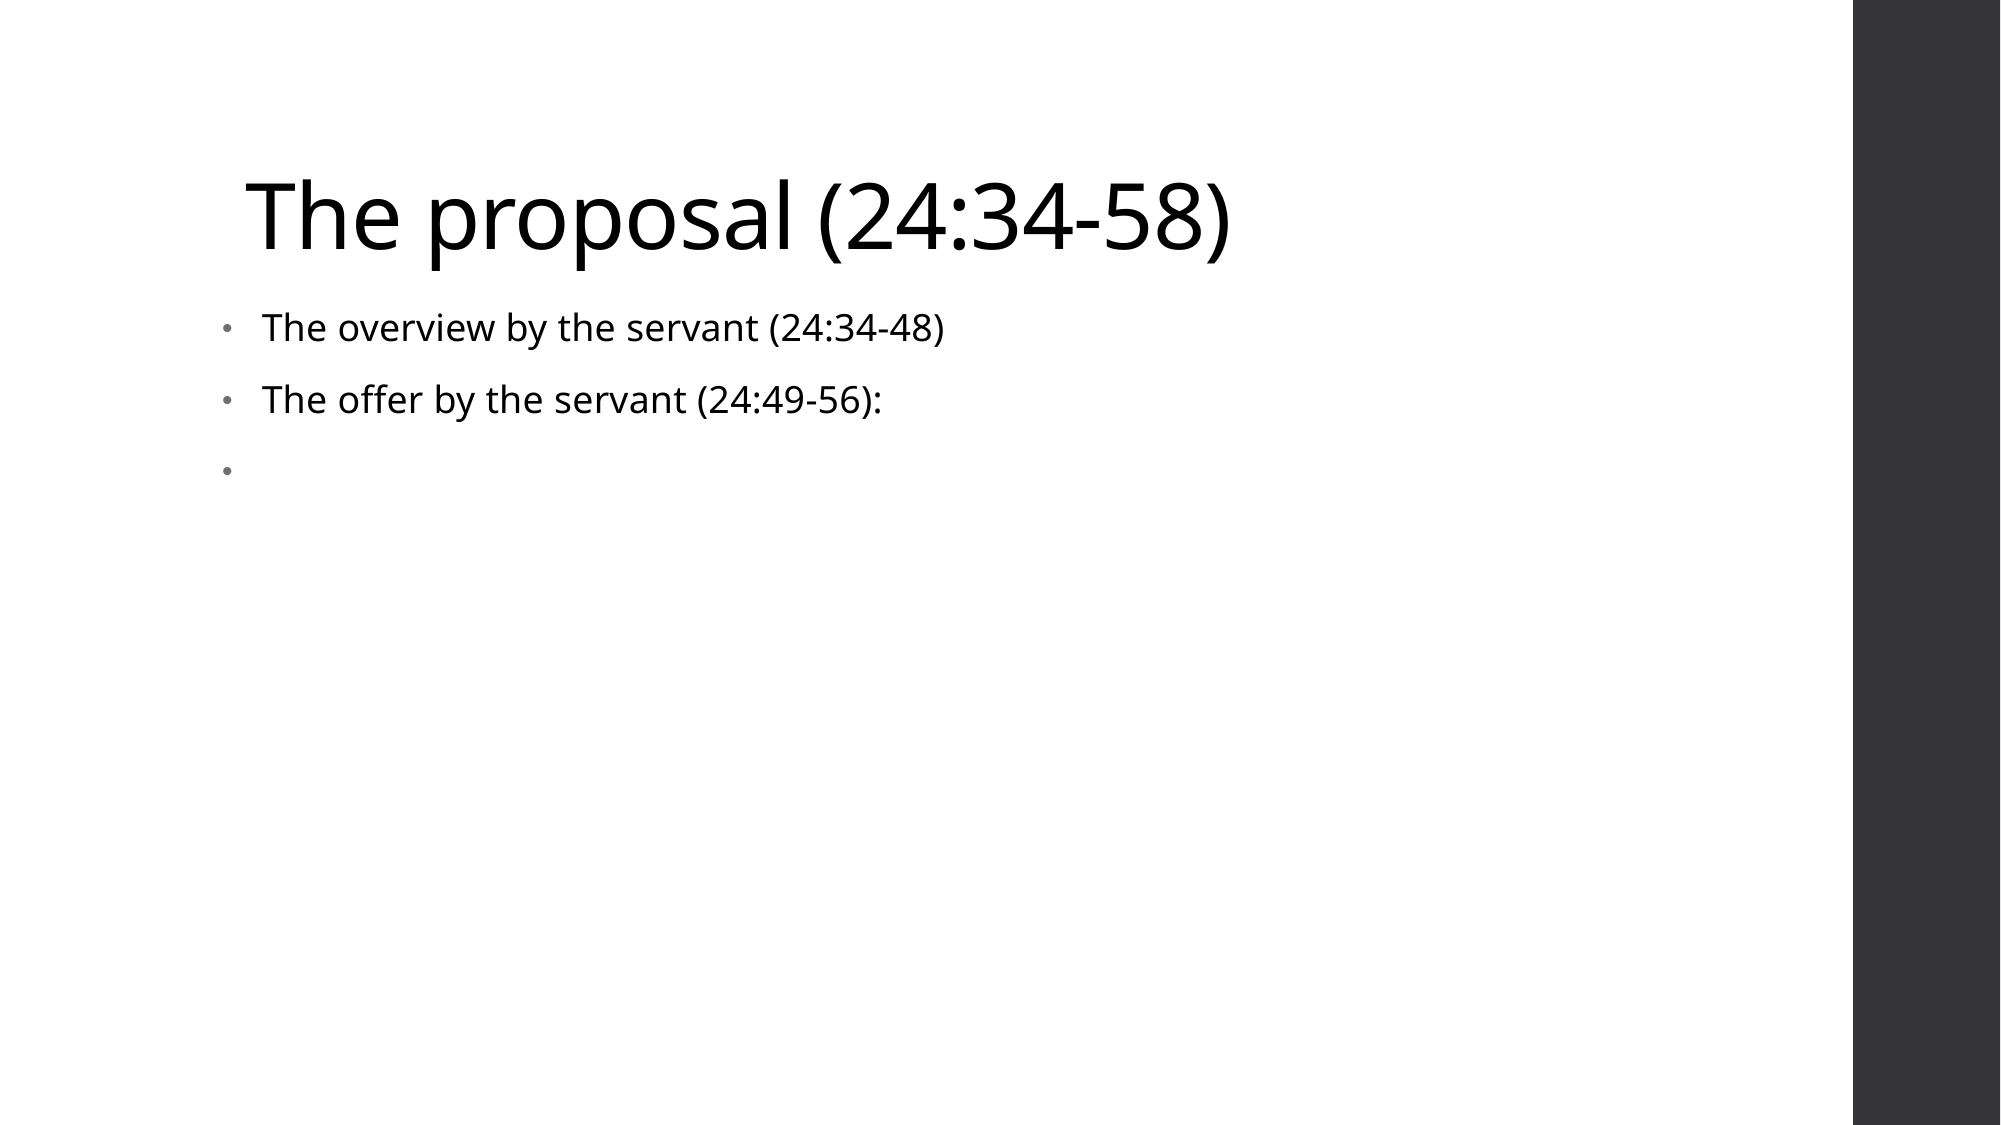

# The proposal (24:34-58)
 The overview by the servant (24:34-48)
 The offer by the servant (24:49-56):